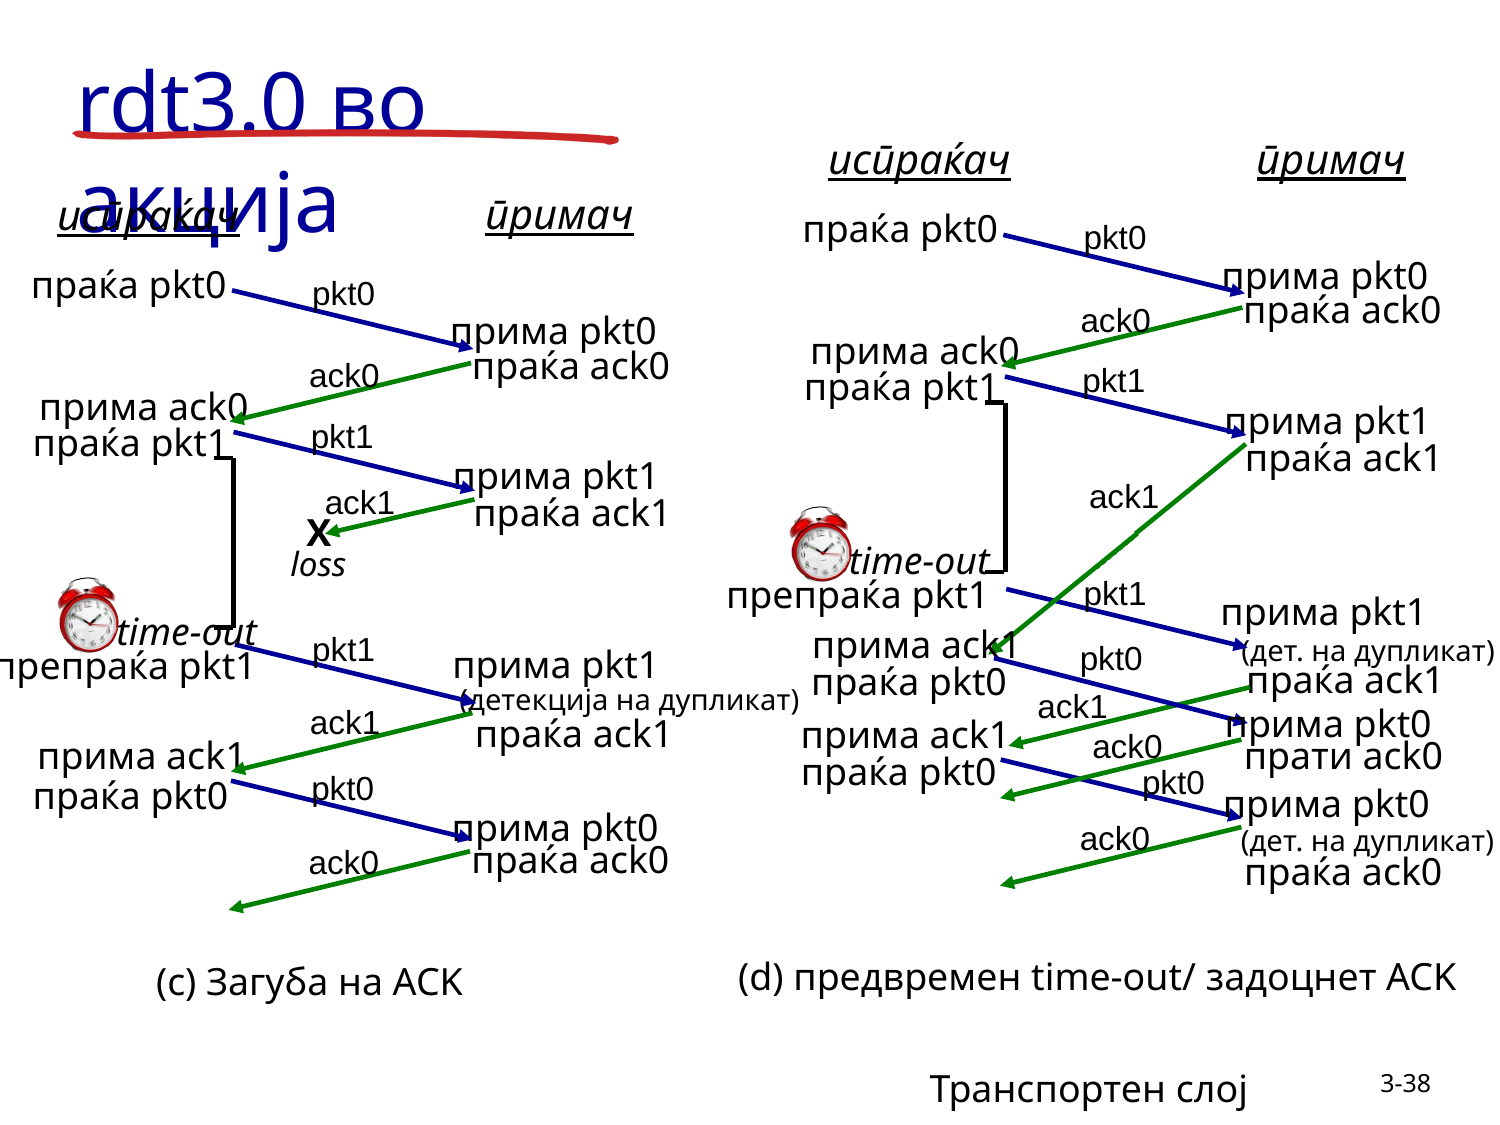

# rdt3.0 во акција
примач
испраќач
примач
испраќач
праќа pkt0
pkt0
прима pkt0
праќа pkt0
pkt0
праќа ack0
ack0
прима pkt0
прима ack0
праќа ack0
ack0
pkt1
праќа pkt1
прима ack0
прима pkt1
pkt1
праќа pkt1
праќа ack1
ack1
прима pkt1
ack1
X
loss
праќа ack1
time-out
препраќа pkt1
pkt1
time-out
препраќа pkt1
прима pkt1
прима ack1
праќа pkt0
pkt0
праќа ack1
ack1
прима pkt0
прати ack0
прима ack1
ack0
праќа pkt0
pkt0
прима pkt0
(дет. на дупликат)
праќа ack0
ack0
pkt1
(дет. на дупликат)
прима pkt1
(детекција на дупликат)
ack1
праќа ack1
прима ack1
pkt0
праќа pkt0
прима pkt0
праќа ack0
ack0
(d) предвремен time-out/ задоцнет ACK
(c) Загуба на ACK
Транспортен слој